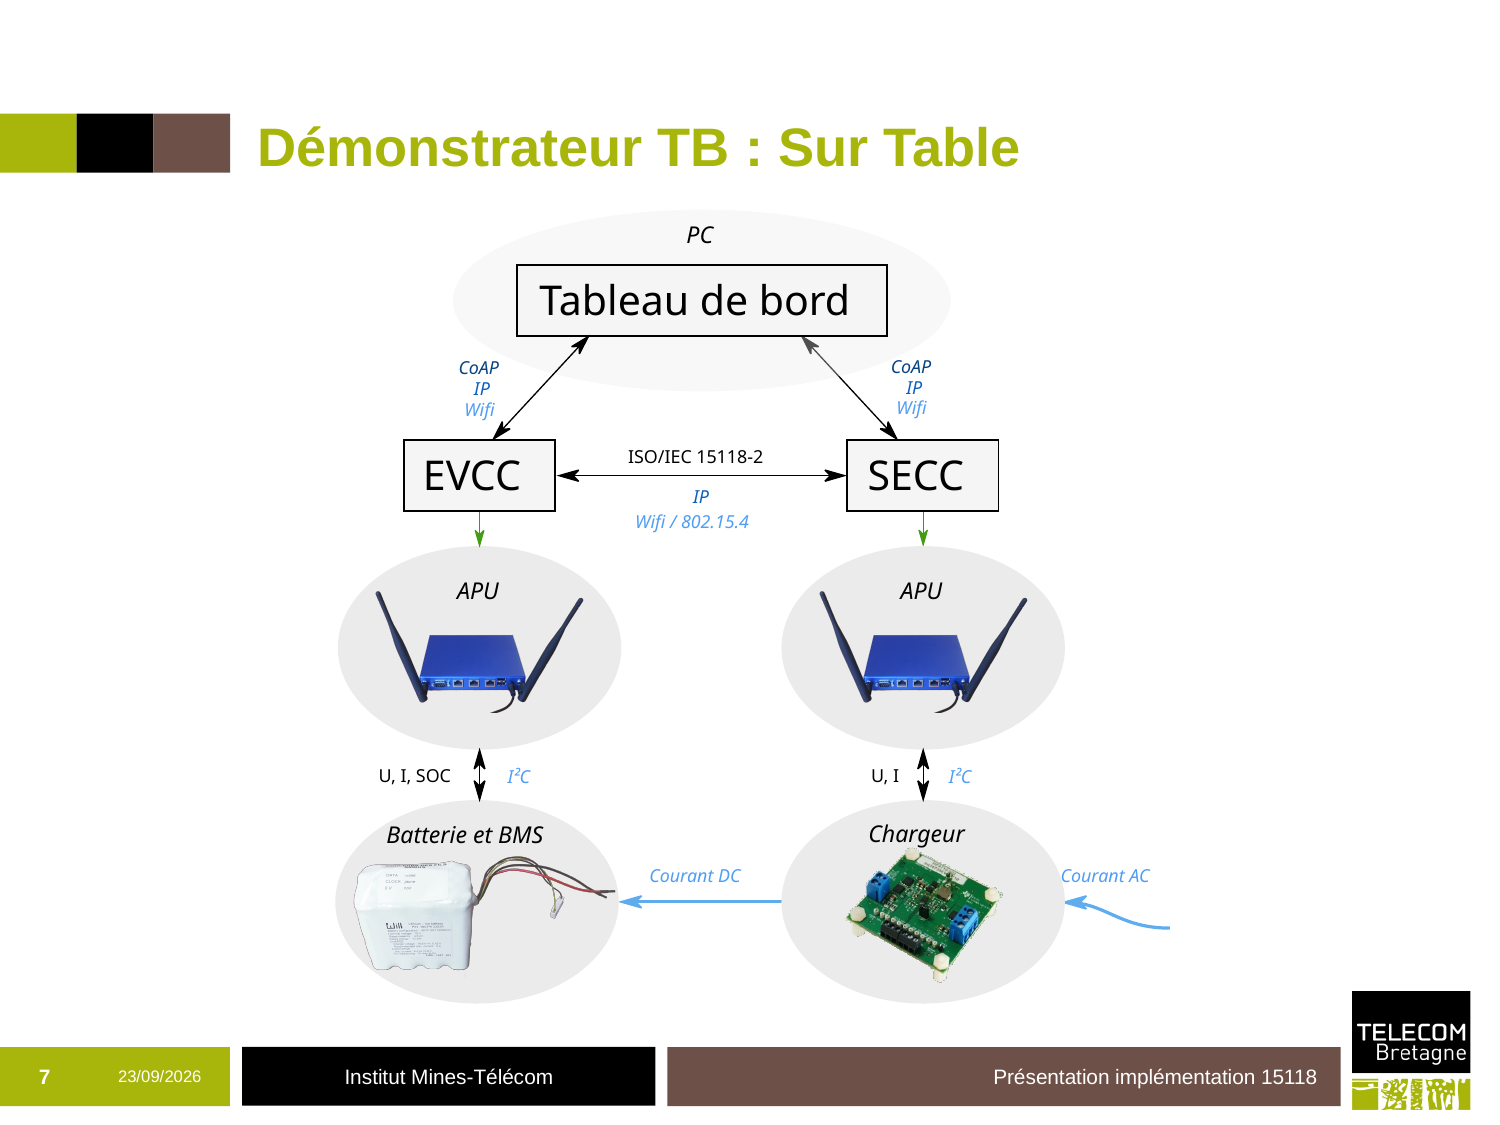

# Démonstrateur TB : Sur Table
Présentation implémentation 15118